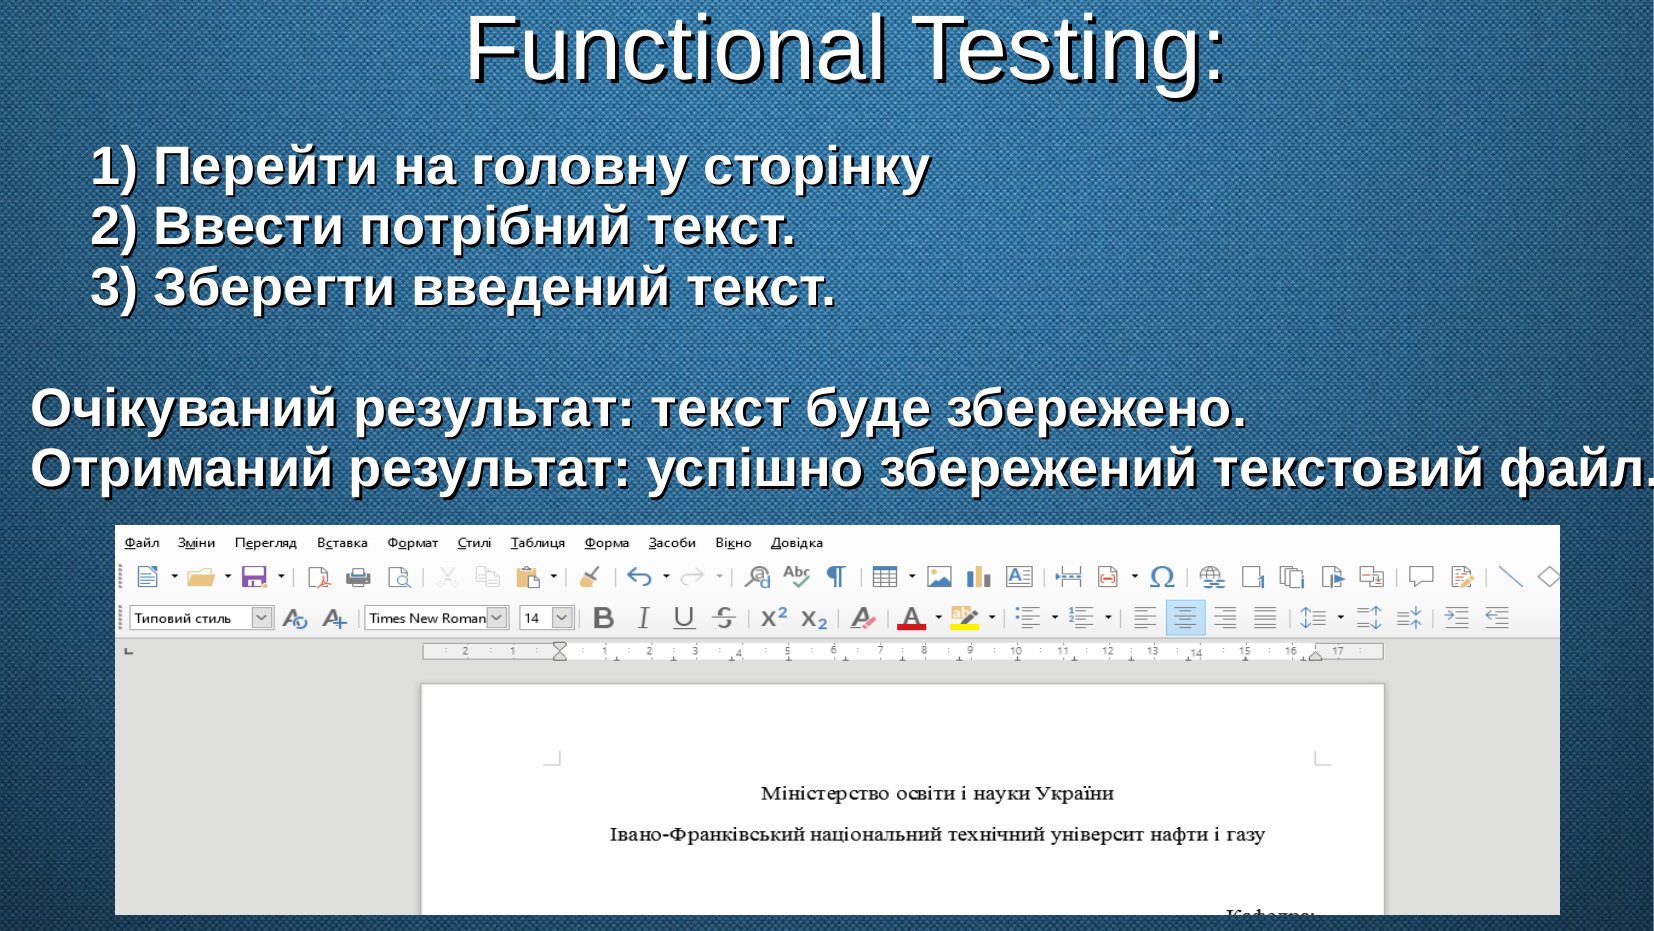

# Functional Testing:
 1) Перейти на головну сторінку
 2) Ввести потрібний текст.
 3) Зберегти введений текст.
Очікуваний результат: текст буде збережено.
Отриманий результат: успішно збережений текстовий файл.